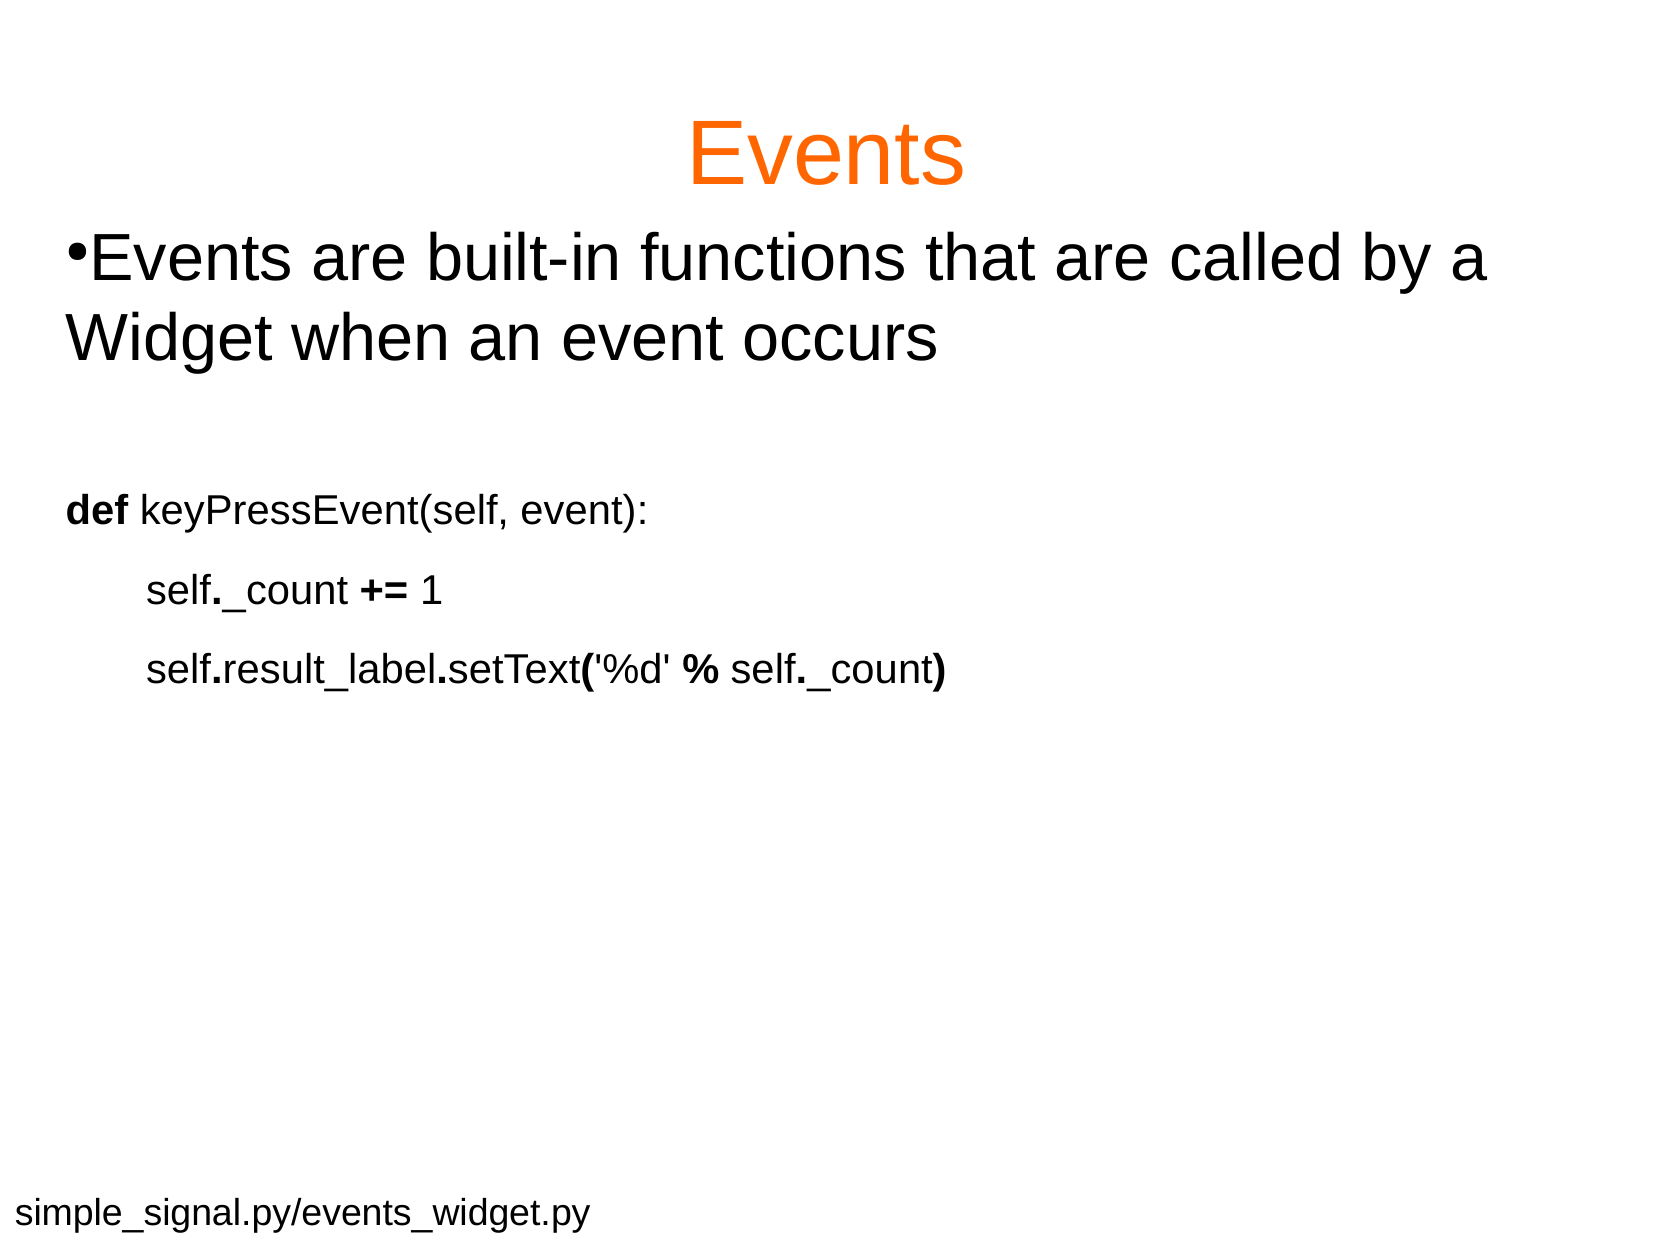

# Events are built-in functions that are called by a Widget when an event occurs
def keyPressEvent(self, event):
 self._count += 1
 self.result_label.setText('%d' % self._count)
Events
simple_signal.py/events_widget.py